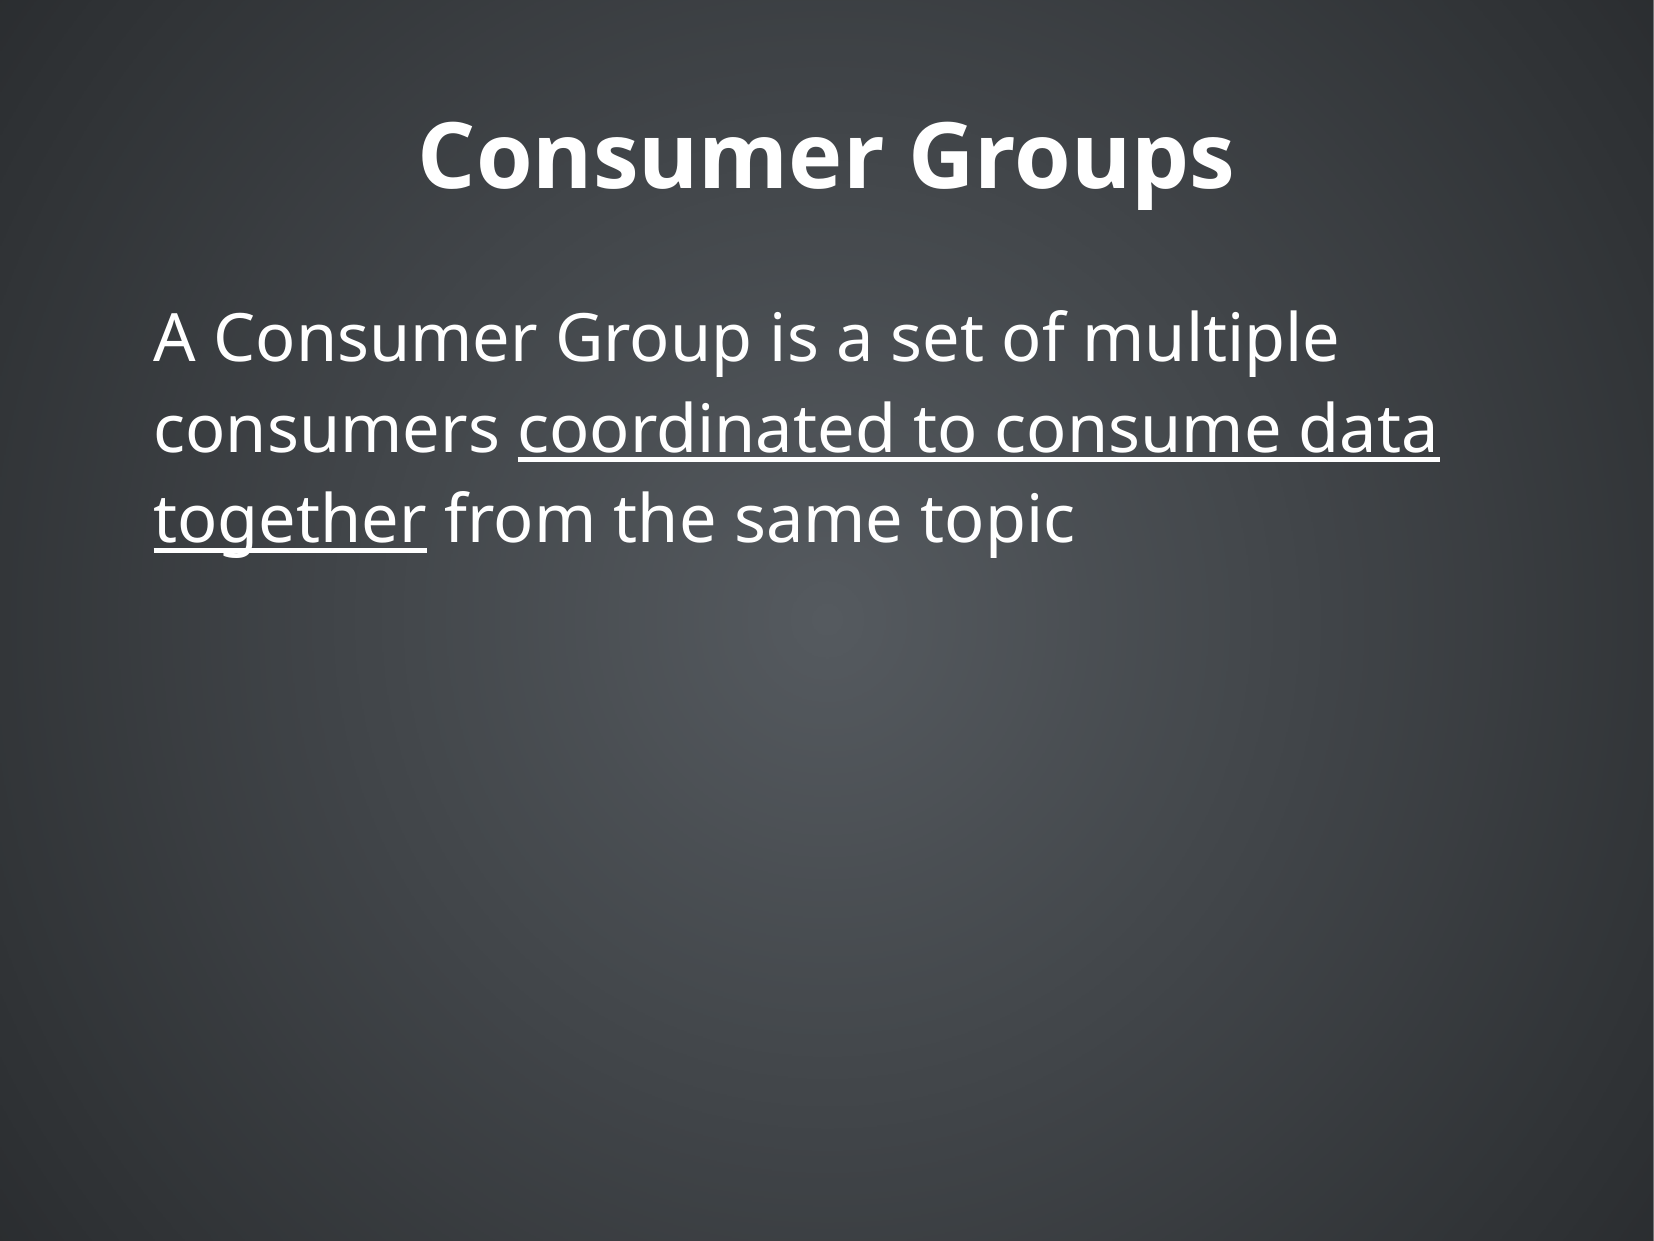

# Consumer Groups
A Consumer Group is a set of multiple consumers coordinated to consume data together from the same topic